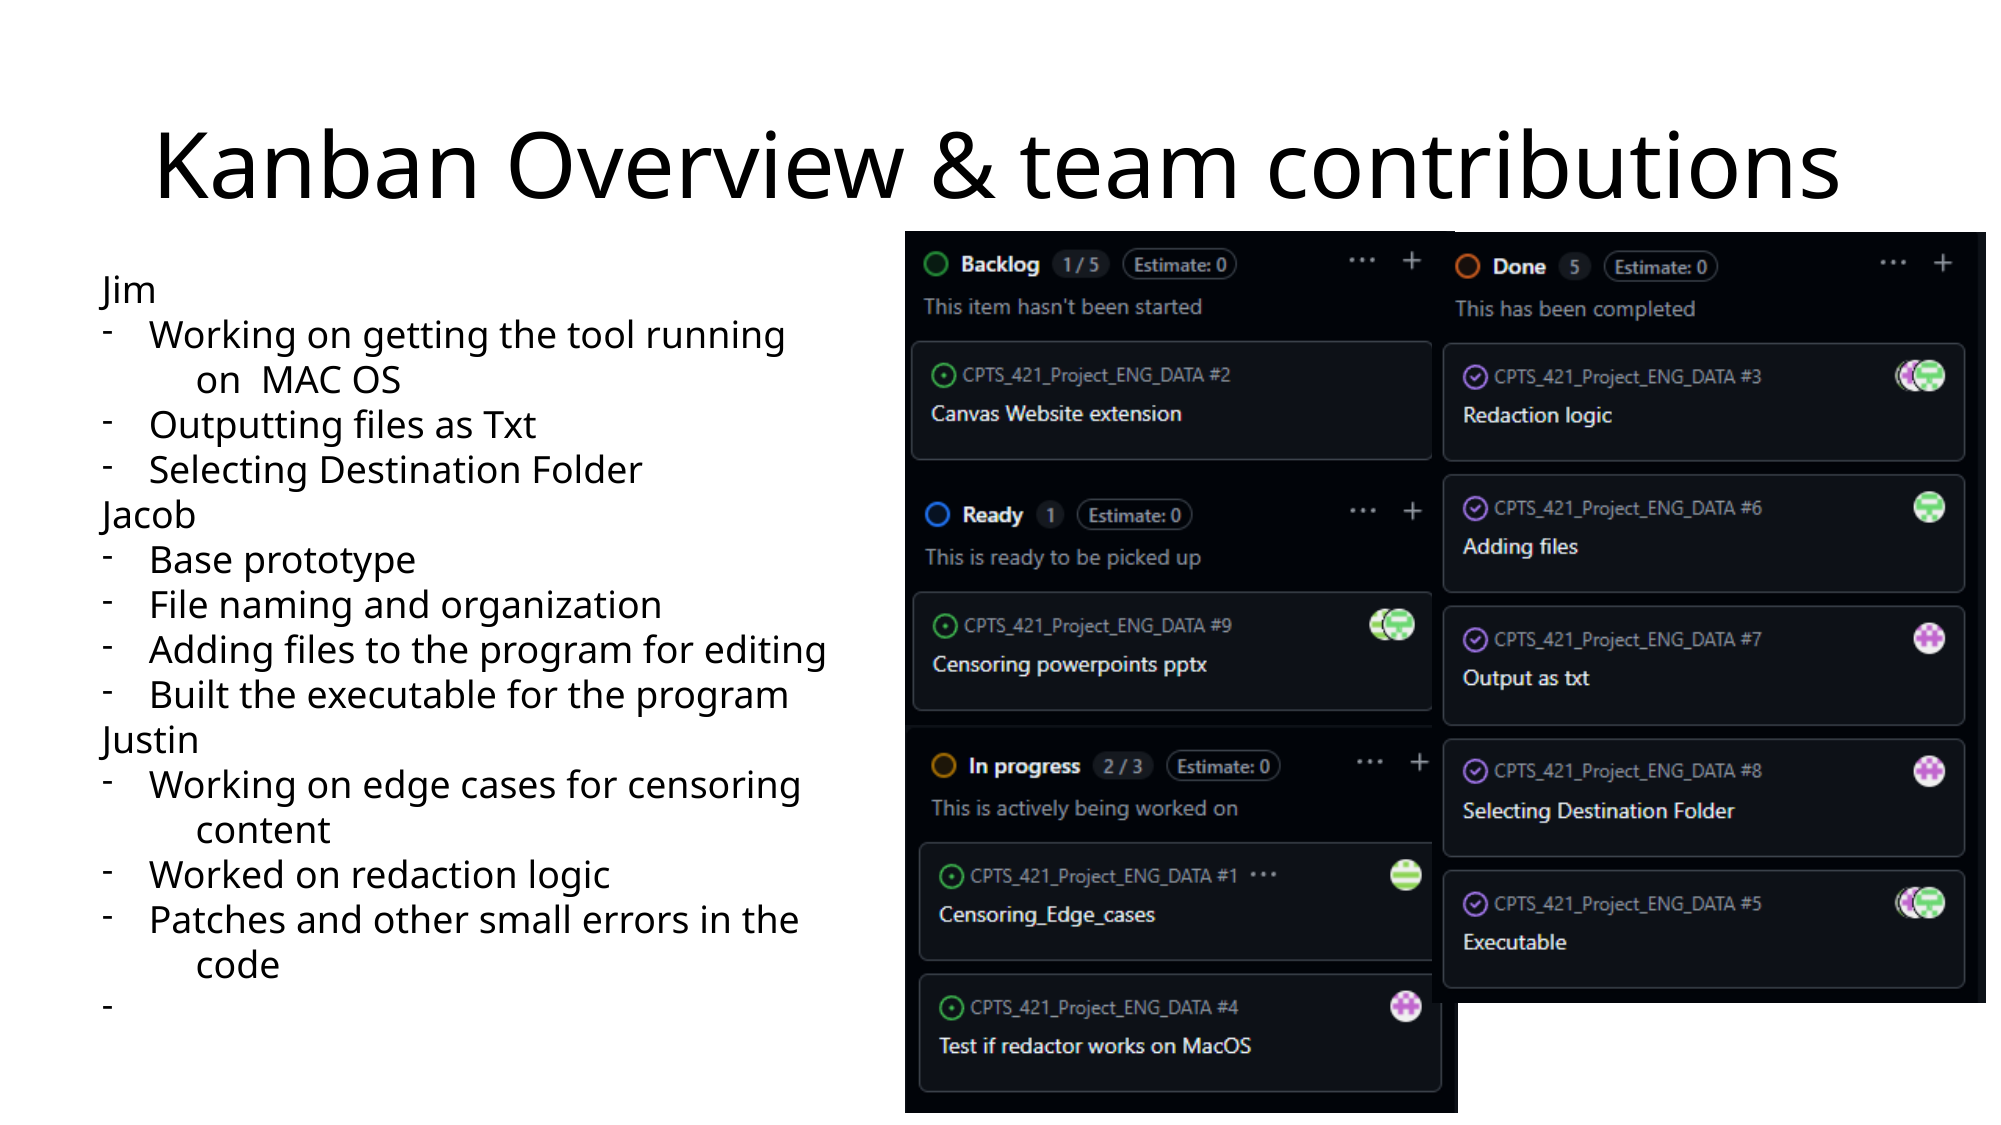

# Kanban Overview & team contributions
Jim
Working on getting the tool running on  MAC OS
Outputting files as Txt
Selecting Destination Folder
Jacob
Base prototype
File naming and organization
Adding files to the program for editing
Built the executable for the program
Justin
Working on edge cases for censoring content
Worked on redaction logic
Patches and other small errors in the code